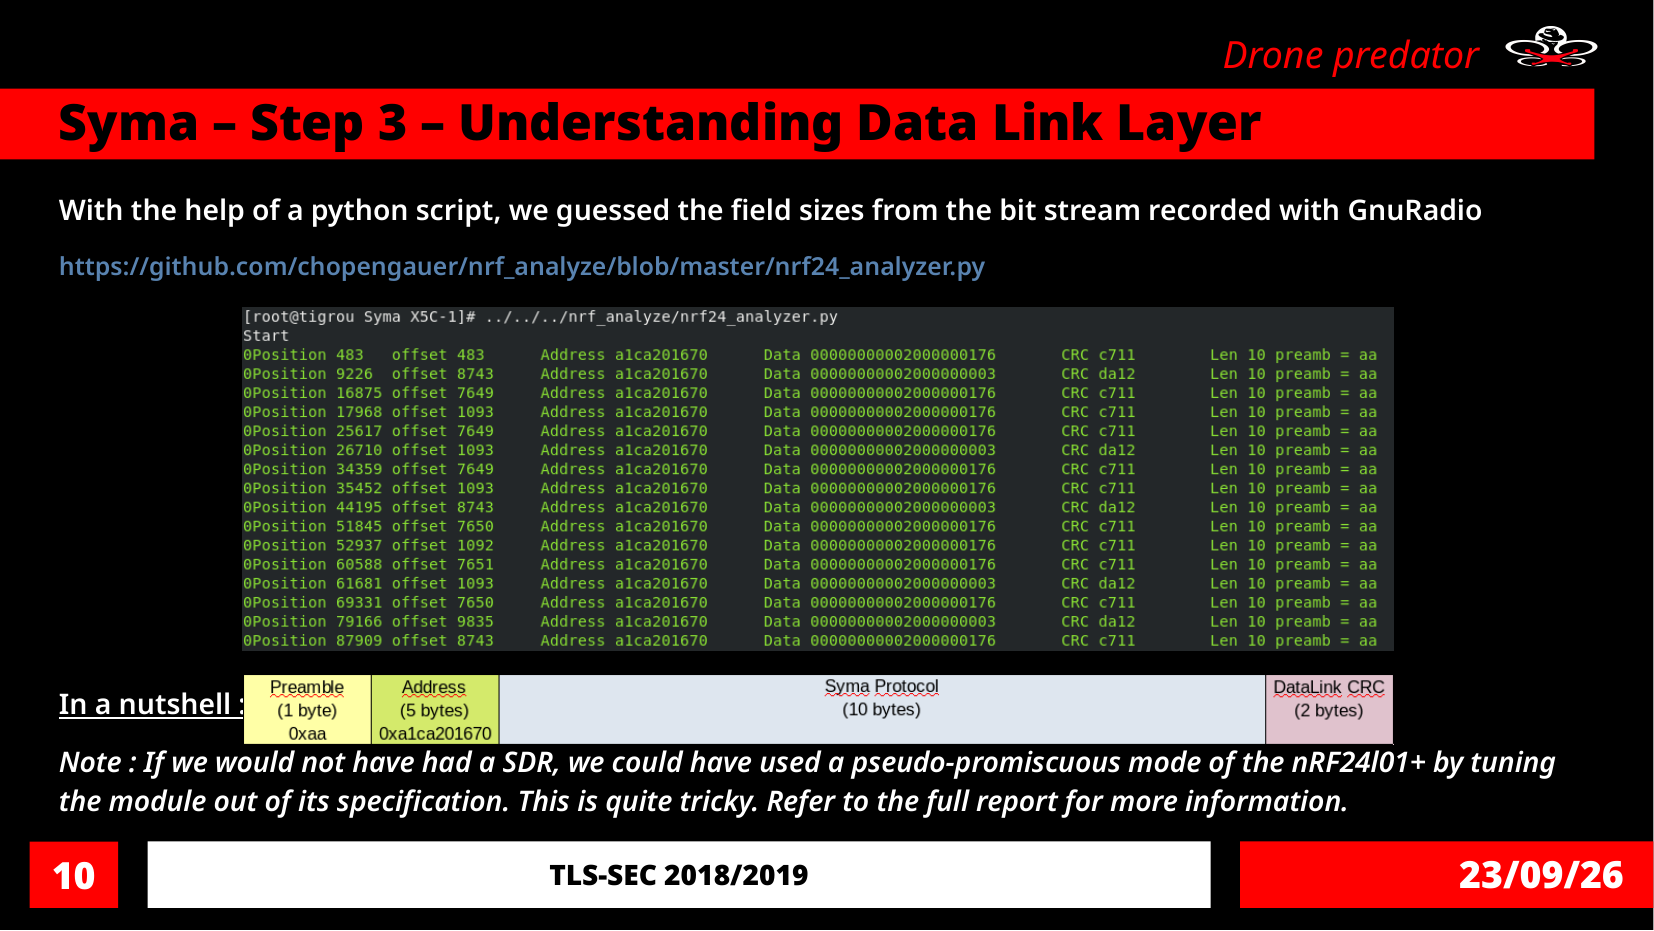

# Syma – Step 3 – Understanding Data Link Layer
With the help of a python script, we guessed the field sizes from the bit stream recorded with GnuRadio
https://github.com/chopengauer/nrf_analyze/blob/master/nrf24_analyzer.py
In a nutshell :
Note : If we would not have had a SDR, we could have used a pseudo-promiscuous mode of the nRF24l01+ by tuning the module out of its specification. This is quite tricky. Refer to the full report for more information.
10